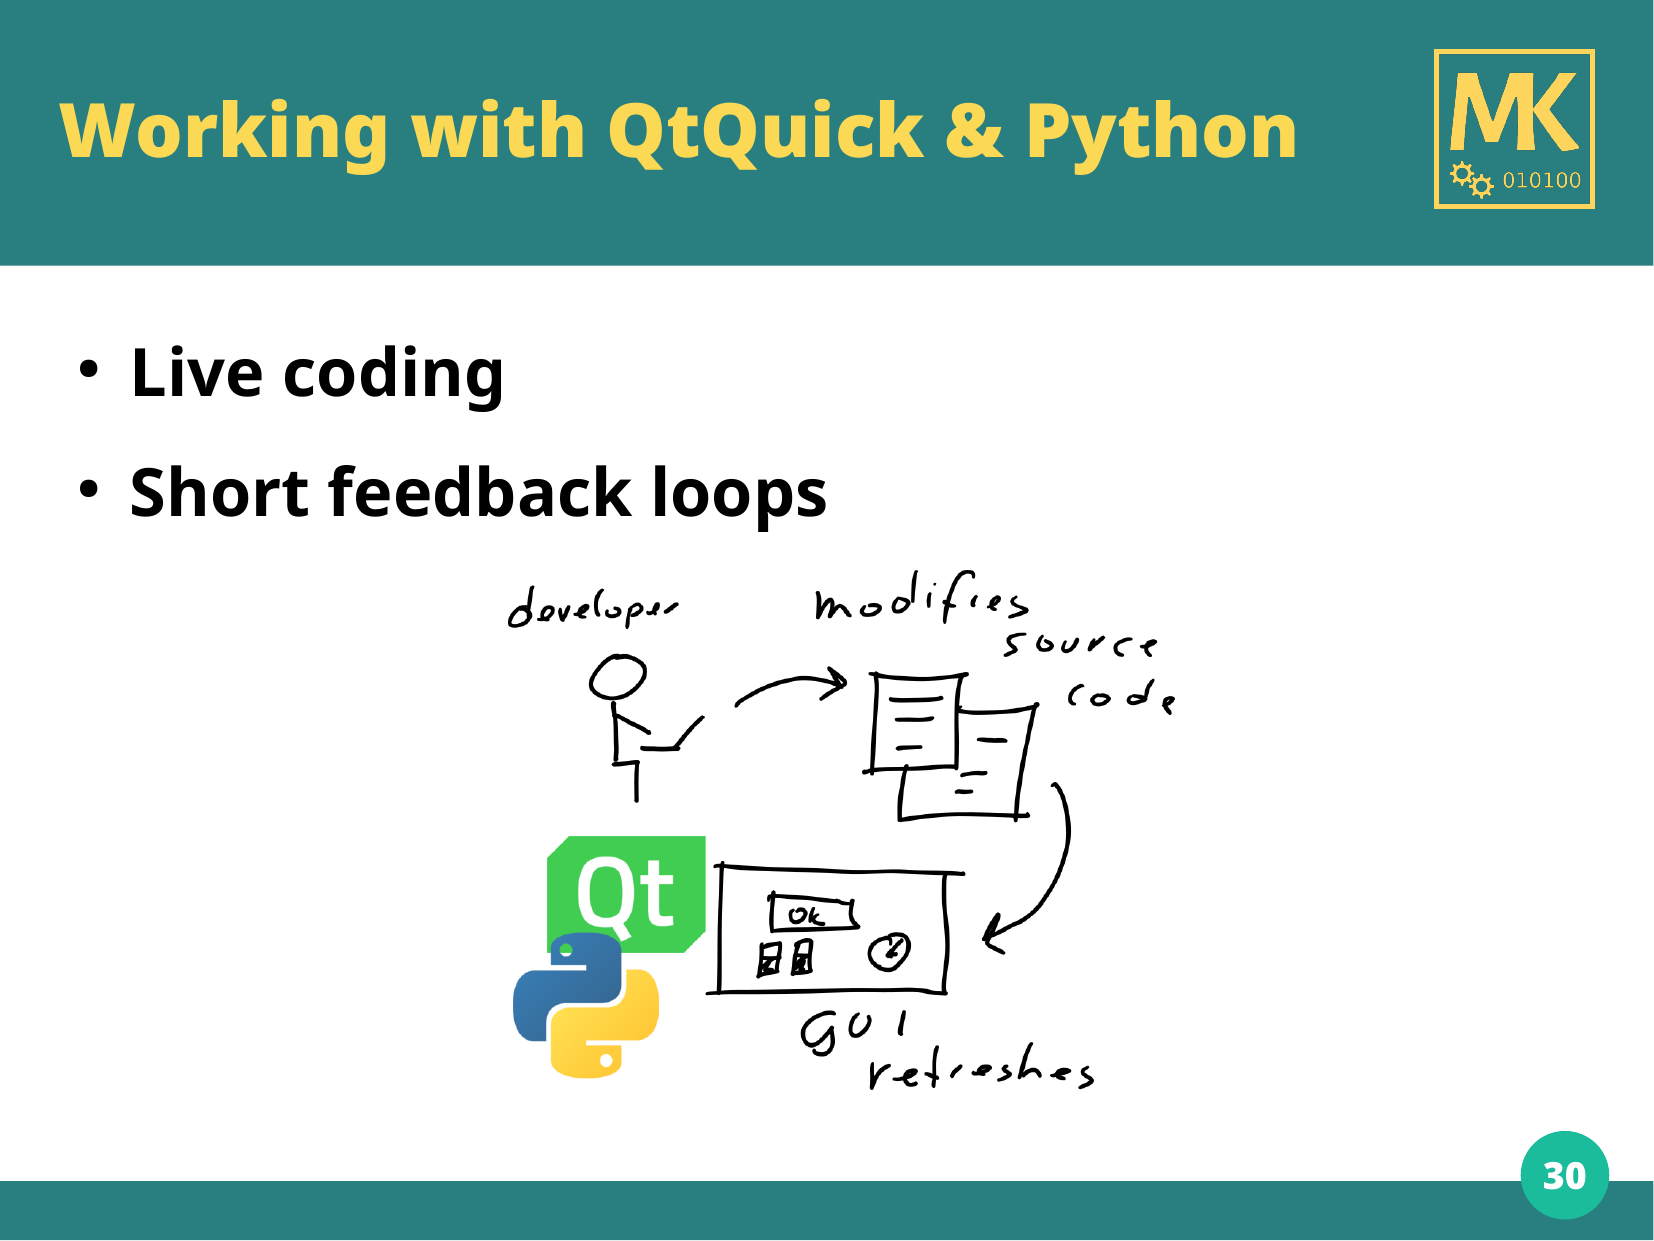

# Working with QtQuick & Python
Live coding
Short feedback loops
30